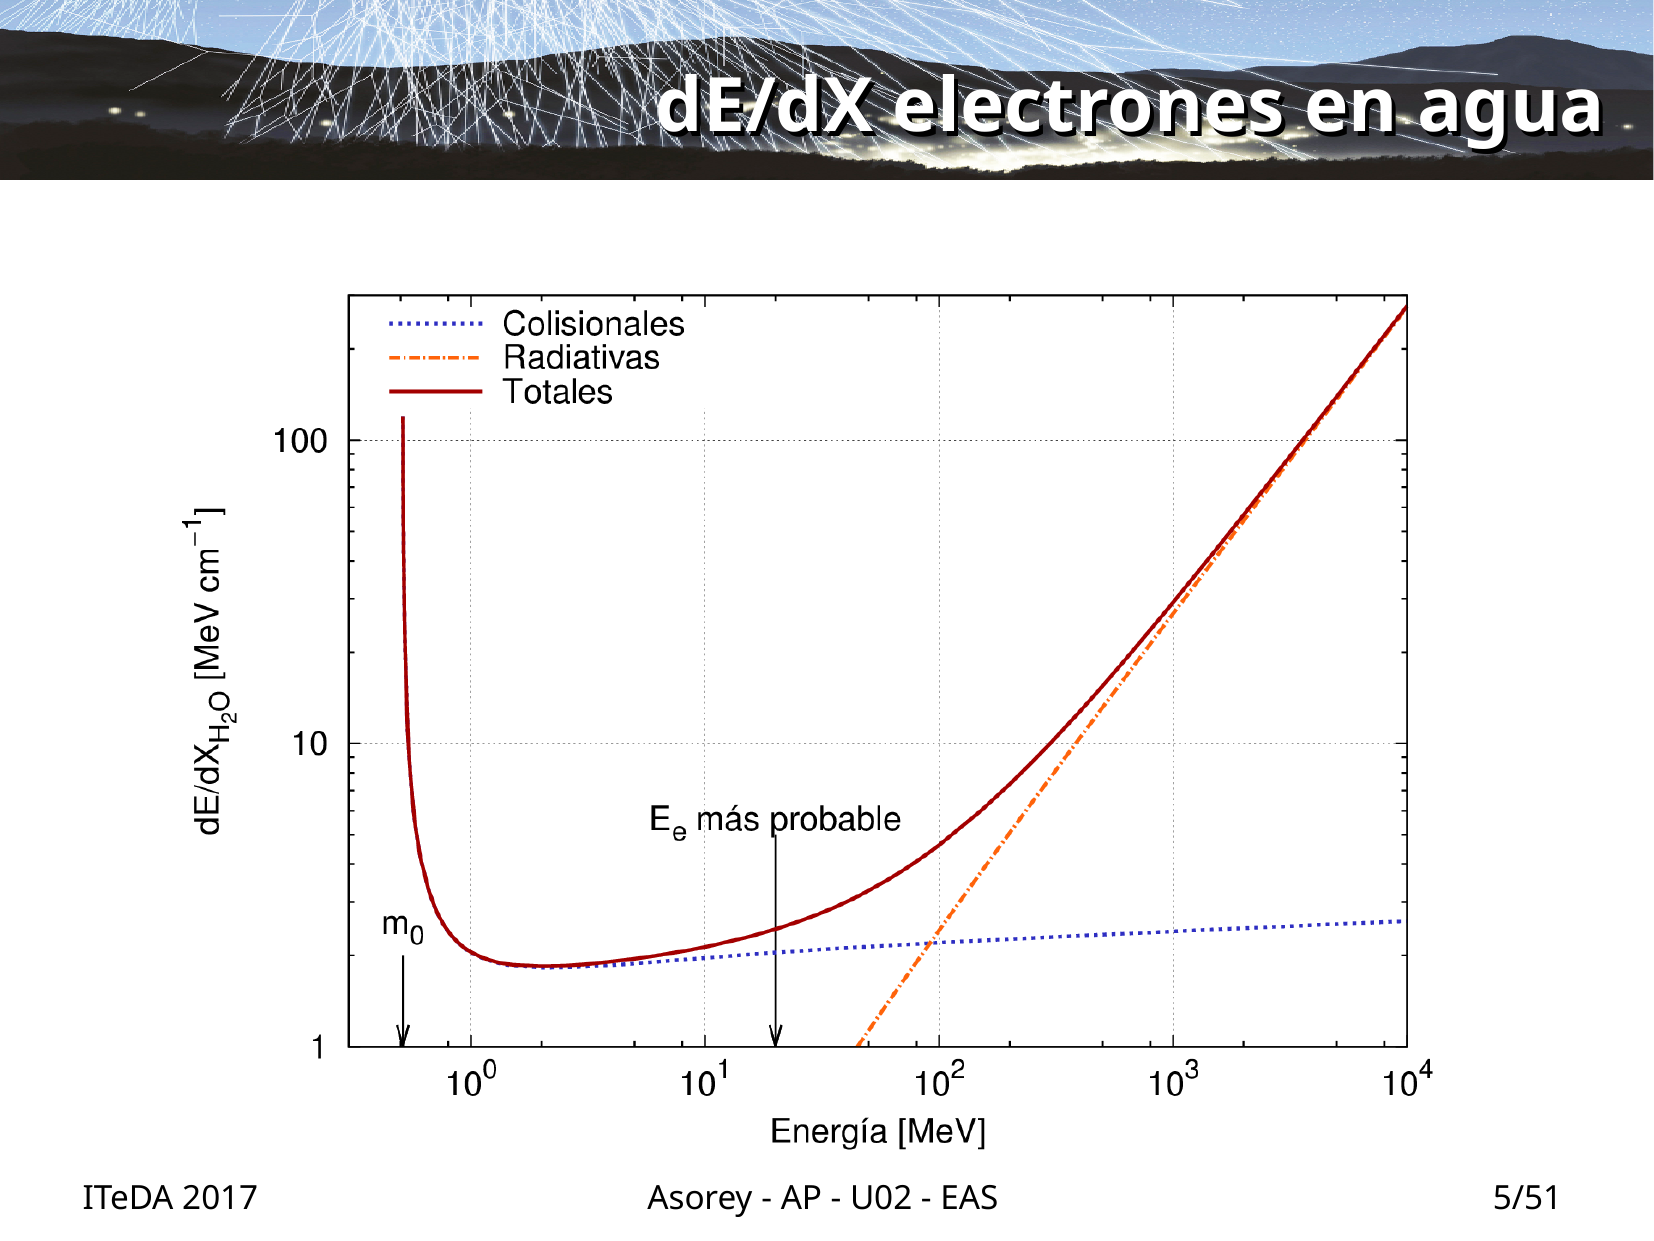

# dE/dX electrones en agua
ITeDA 2017
Asorey - AP - U02 - EAS
5